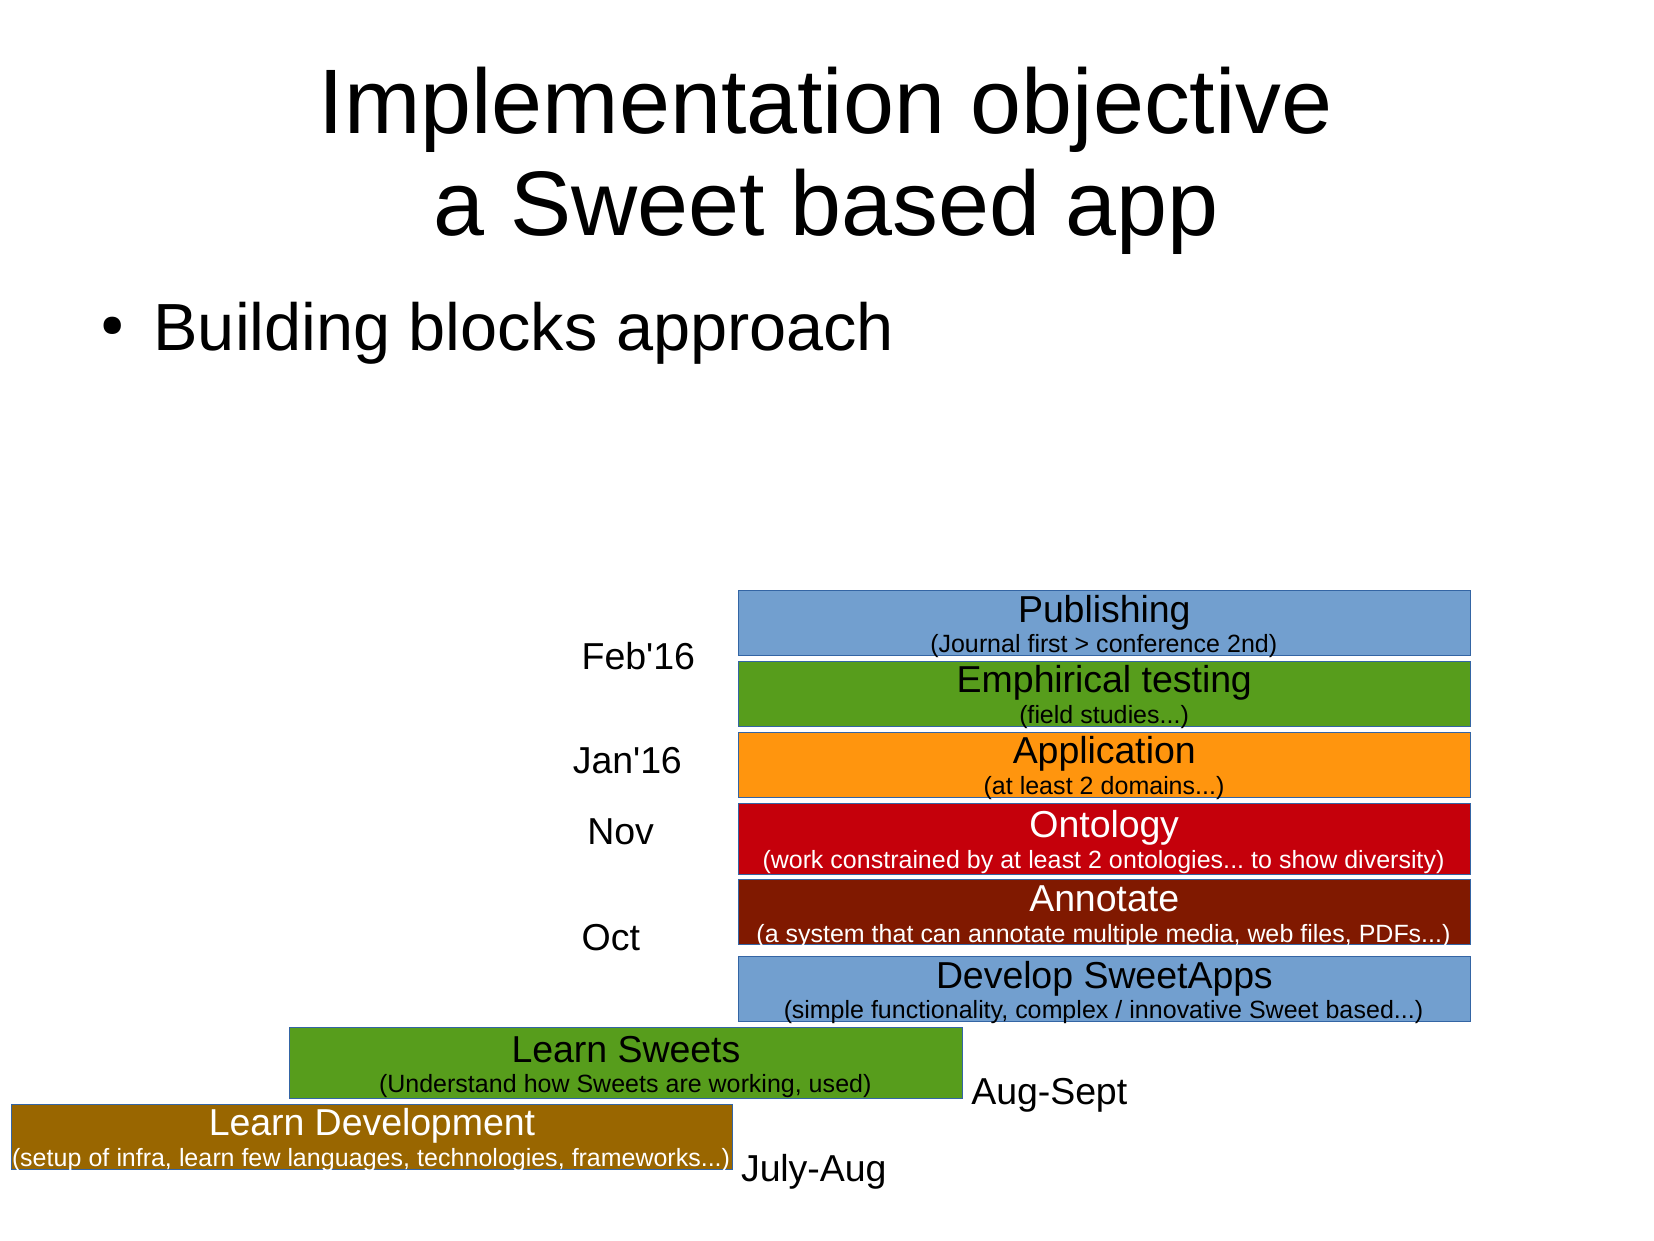

# Implementation objective a Sweet based app
Building blocks approach
Publishing
(Journal first > conference 2nd)
Feb'16
Emphirical testing
(field studies...)
Jan'16
Application
(at least 2 domains...)
Nov
Ontology
(work constrained by at least 2 ontologies... to show diversity)
Annotate
(a system that can annotate multiple media, web files, PDFs...)
Oct
Develop SweetApps
(simple functionality, complex / innovative Sweet based...)
Learn Sweets
(Understand how Sweets are working, used)
Aug-Sept
Learn Development
(setup of infra, learn few languages, technologies, frameworks...)
July-Aug